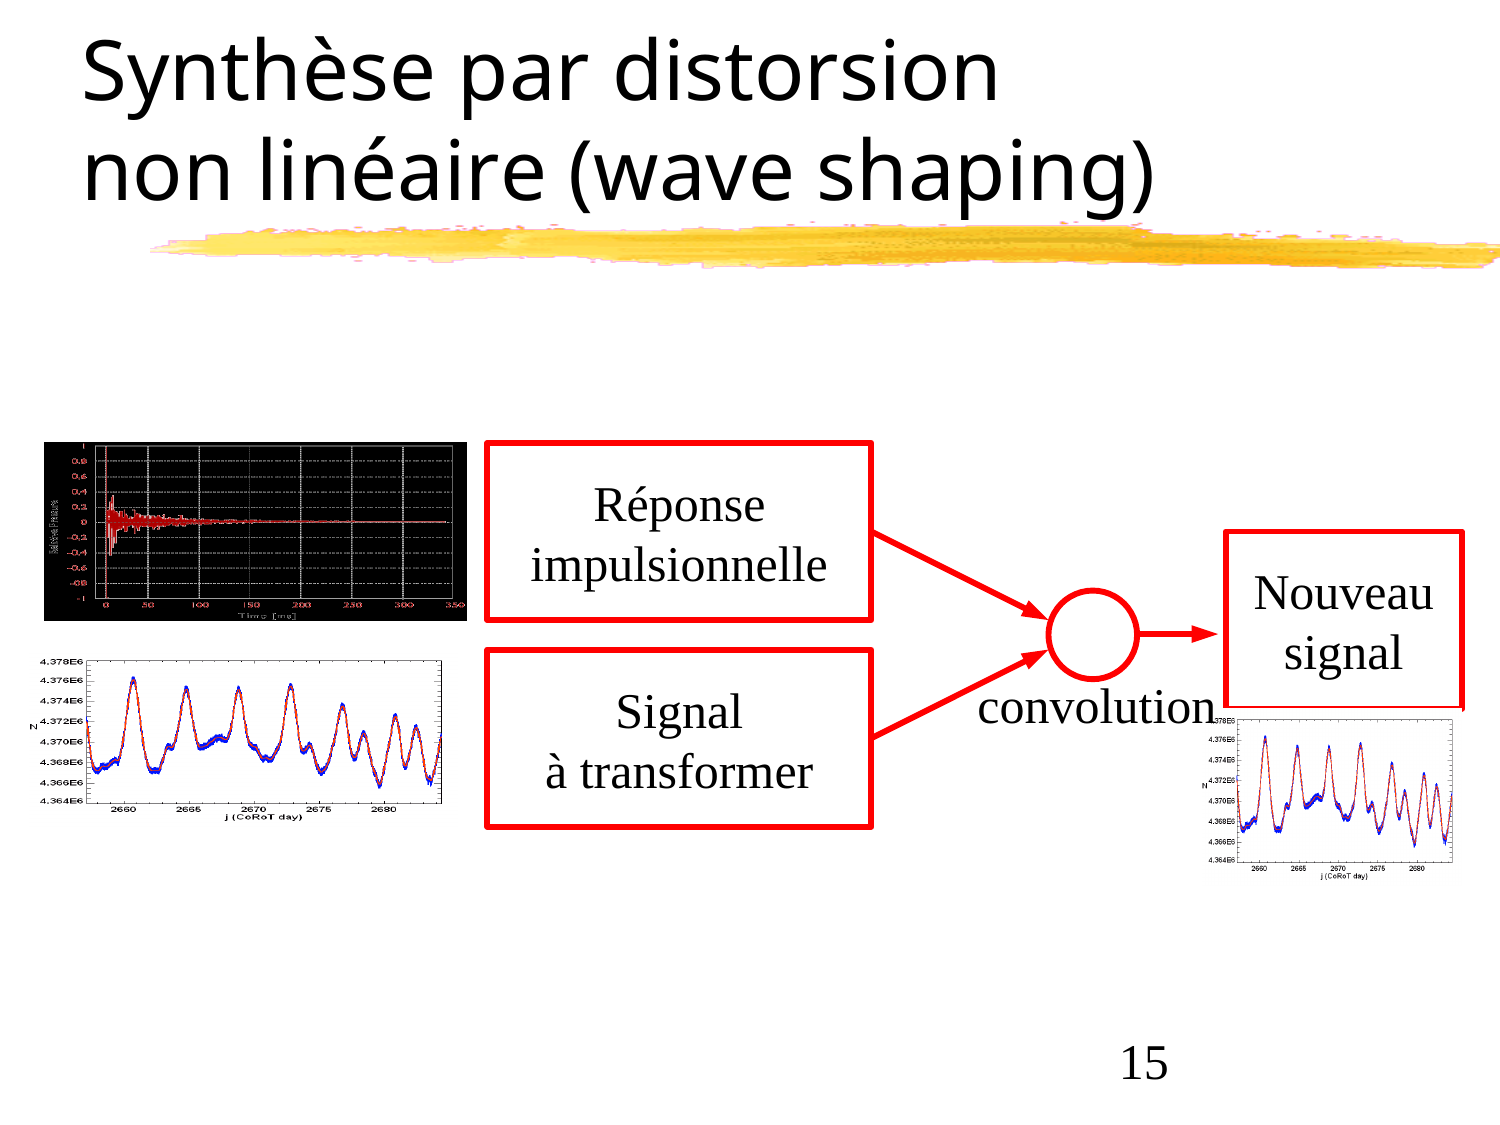

# Synthèse par distorsion non linéaire (wave shaping)
Réponse
impulsionnelle
Nouveau
signal
Signal
à transformer
convolution
15